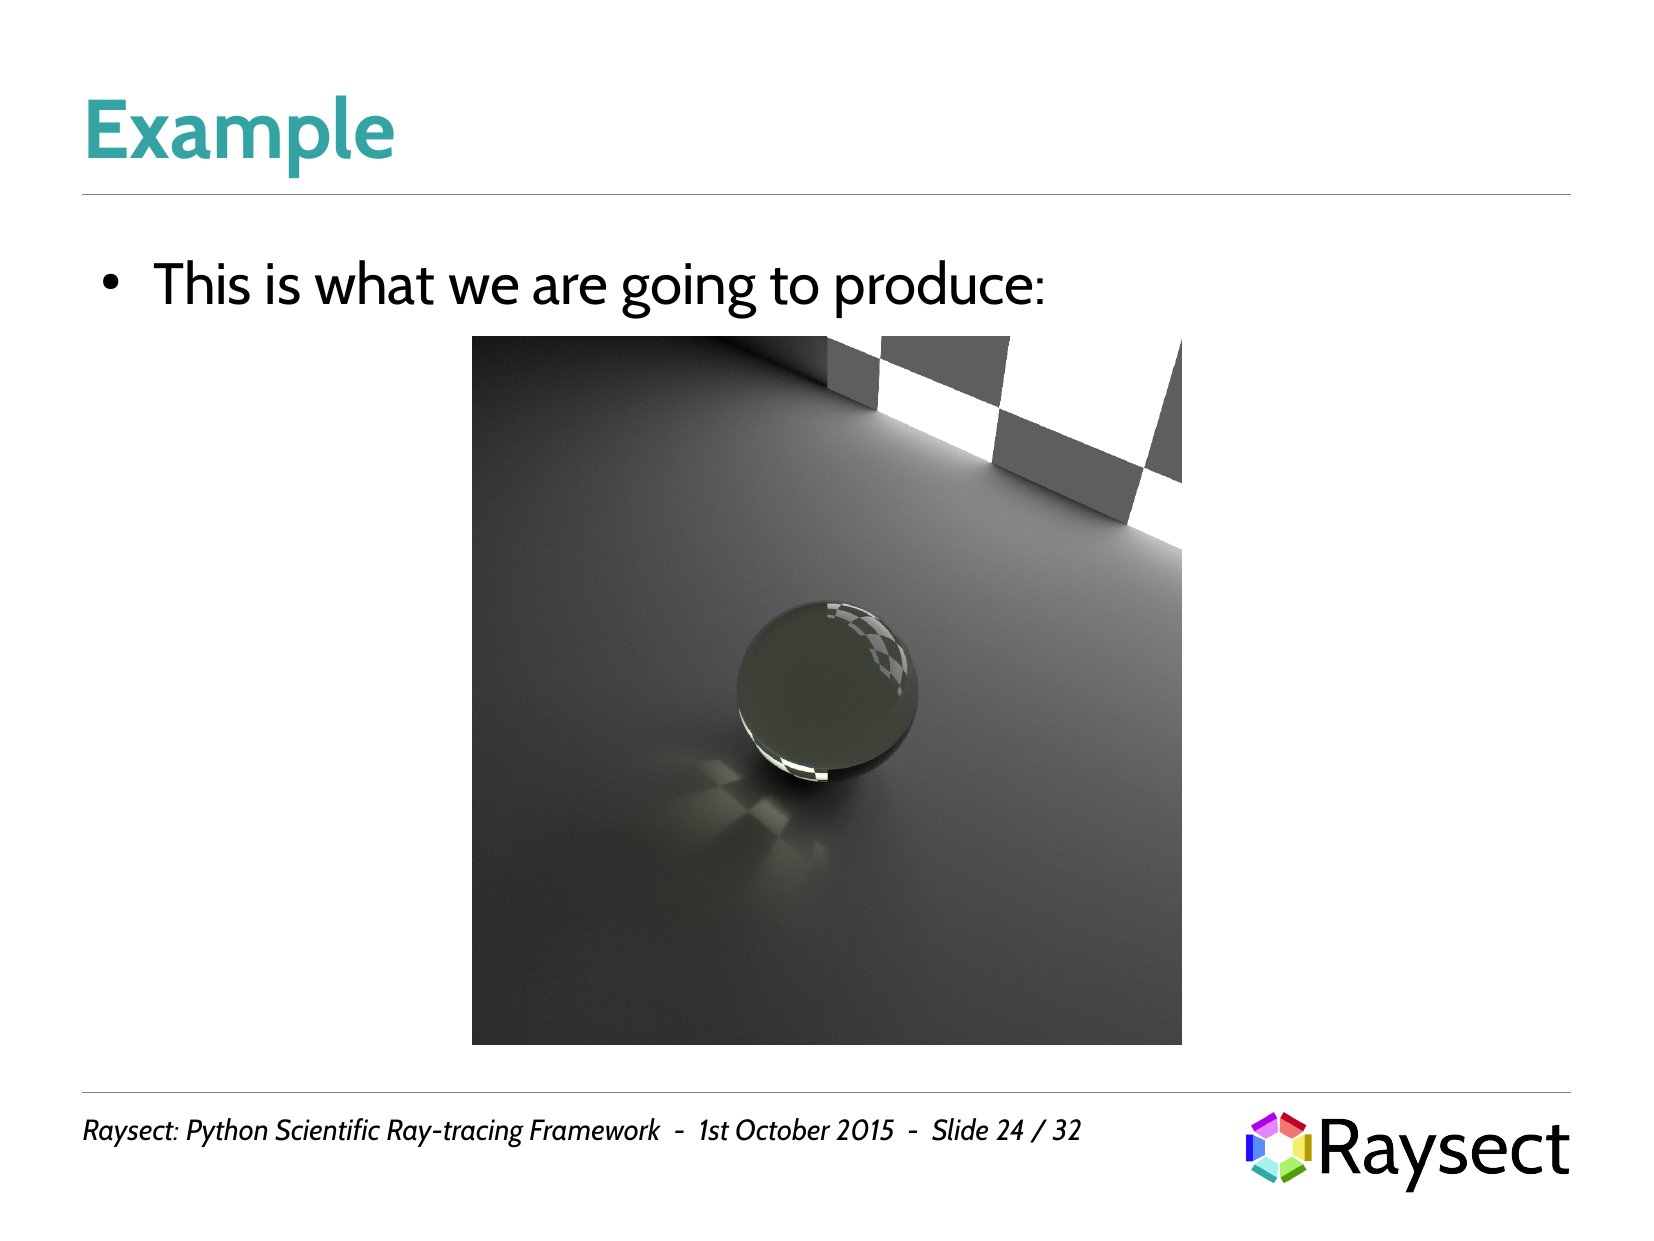

# Example
This is what we are going to produce:
1st October 2015